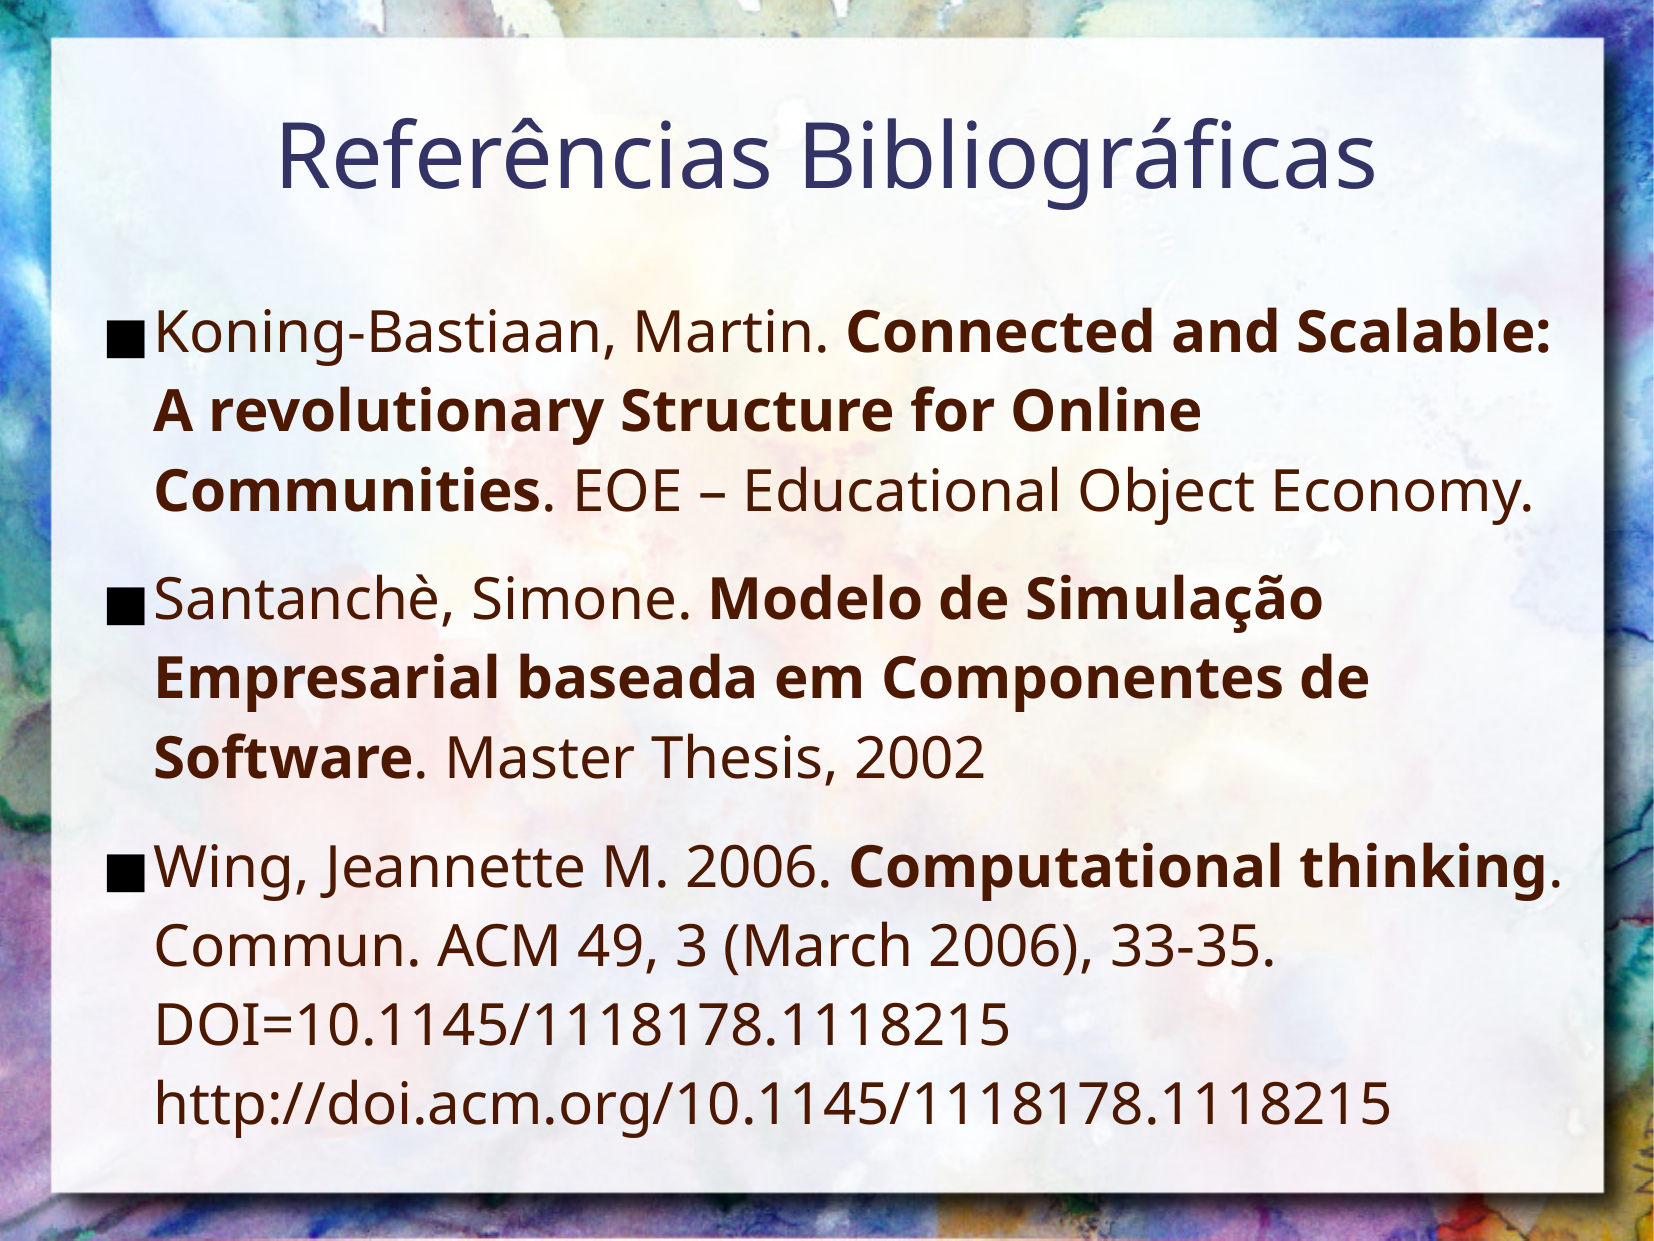

# Referências Bibliográficas
Koning-Bastiaan, Martin. Connected and Scalable: A revolutionary Structure for Online Communities. EOE – Educational Object Economy.
Santanchè, Simone. Modelo de Simulação Empresarial baseada em Componentes de Software. Master Thesis, 2002
Wing, Jeannette M. 2006. Computational thinking. Commun. ACM 49, 3 (March 2006), 33-35. DOI=10.1145/1118178.1118215 http://doi.acm.org/10.1145/1118178.1118215